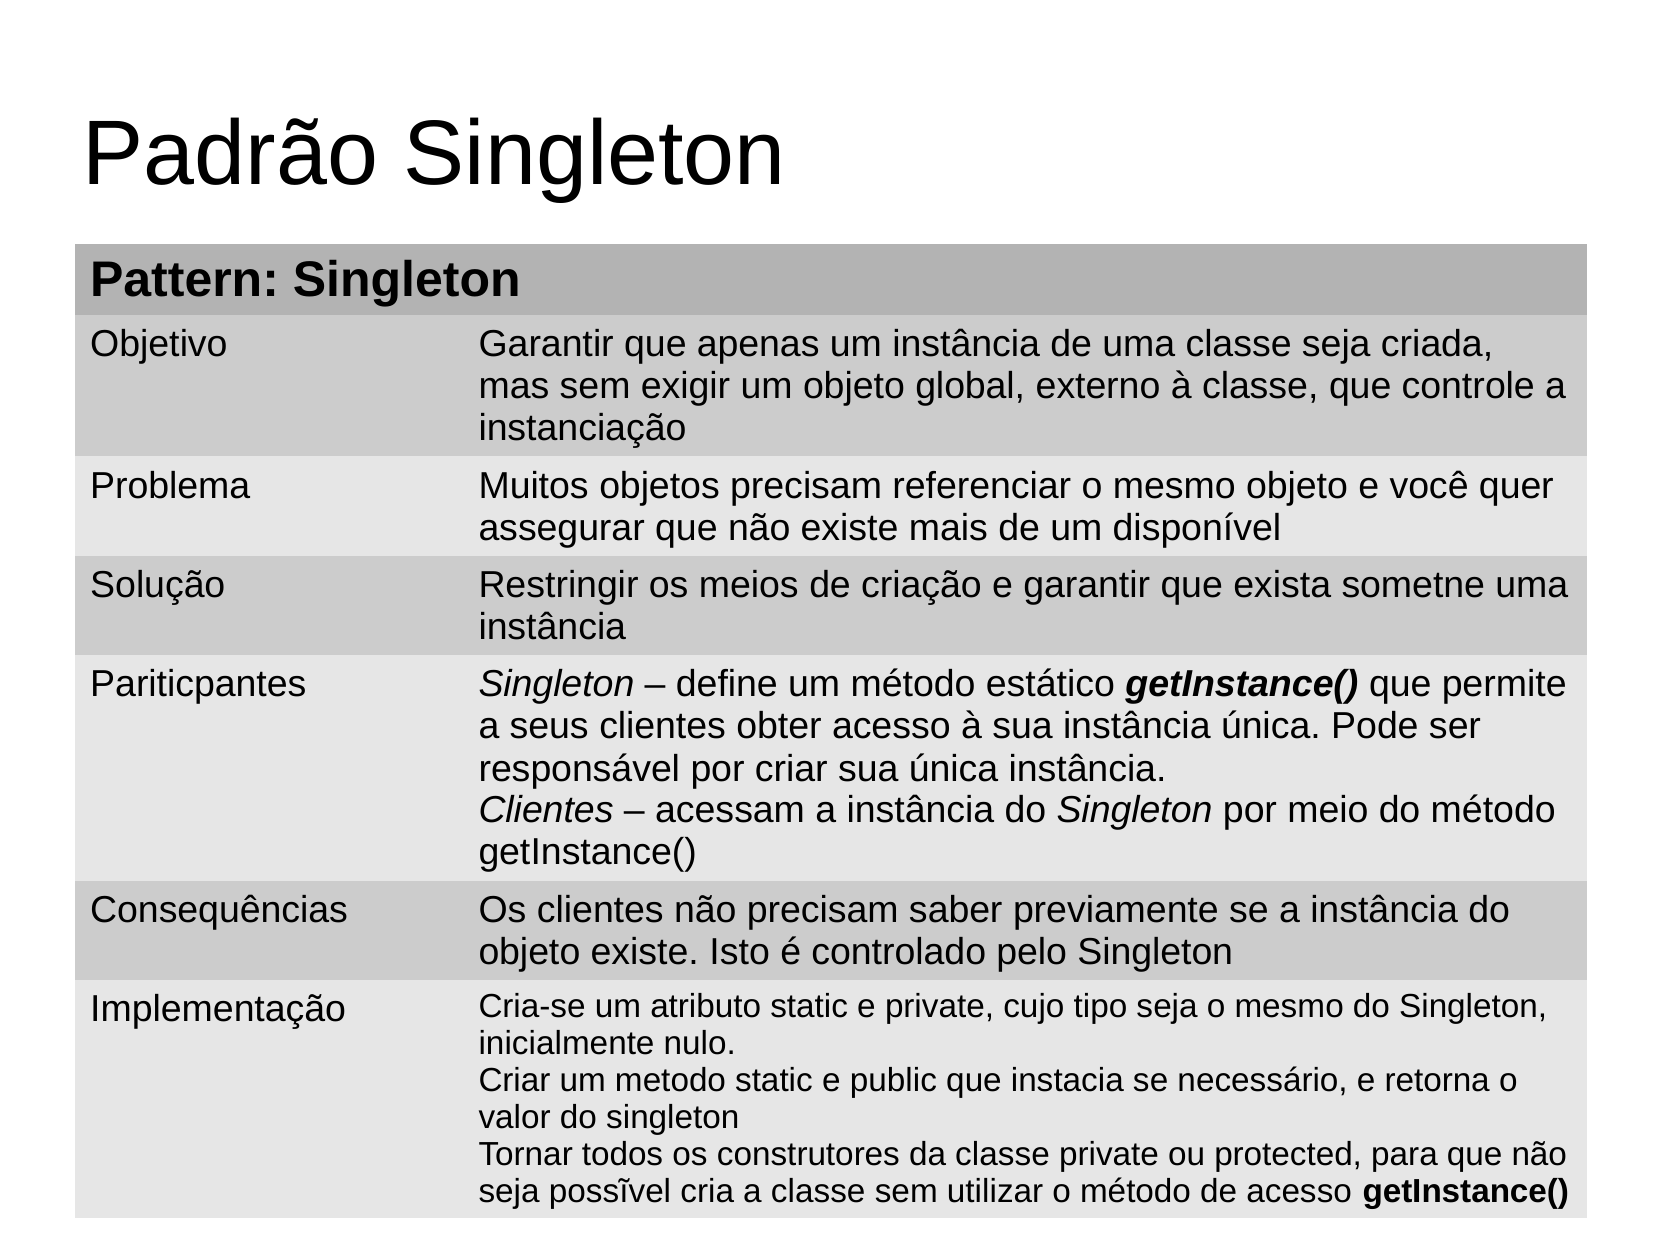

# Padrão Singleton
| Pattern: Singleton | |
| --- | --- |
| Objetivo | Garantir que apenas um instância de uma classe seja criada, mas sem exigir um objeto global, externo à classe, que controle a instanciação |
| Problema | Muitos objetos precisam referenciar o mesmo objeto e você quer assegurar que não existe mais de um disponível |
| Solução | Restringir os meios de criação e garantir que exista sometne uma instância |
| Pariticpantes | Singleton – define um método estático getInstance() que permite a seus clientes obter acesso à sua instância única. Pode ser responsável por criar sua única instância. Clientes – acessam a instância do Singleton por meio do método getInstance() |
| Consequências | Os clientes não precisam saber previamente se a instância do objeto existe. Isto é controlado pelo Singleton |
| Implementação | Cria-se um atributo static e private, cujo tipo seja o mesmo do Singleton, inicialmente nulo. Criar um metodo static e public que instacia se necessário, e retorna o valor do singleton Tornar todos os construtores da classe private ou protected, para que não seja possĩvel cria a classe sem utilizar o método de acesso getInstance() |